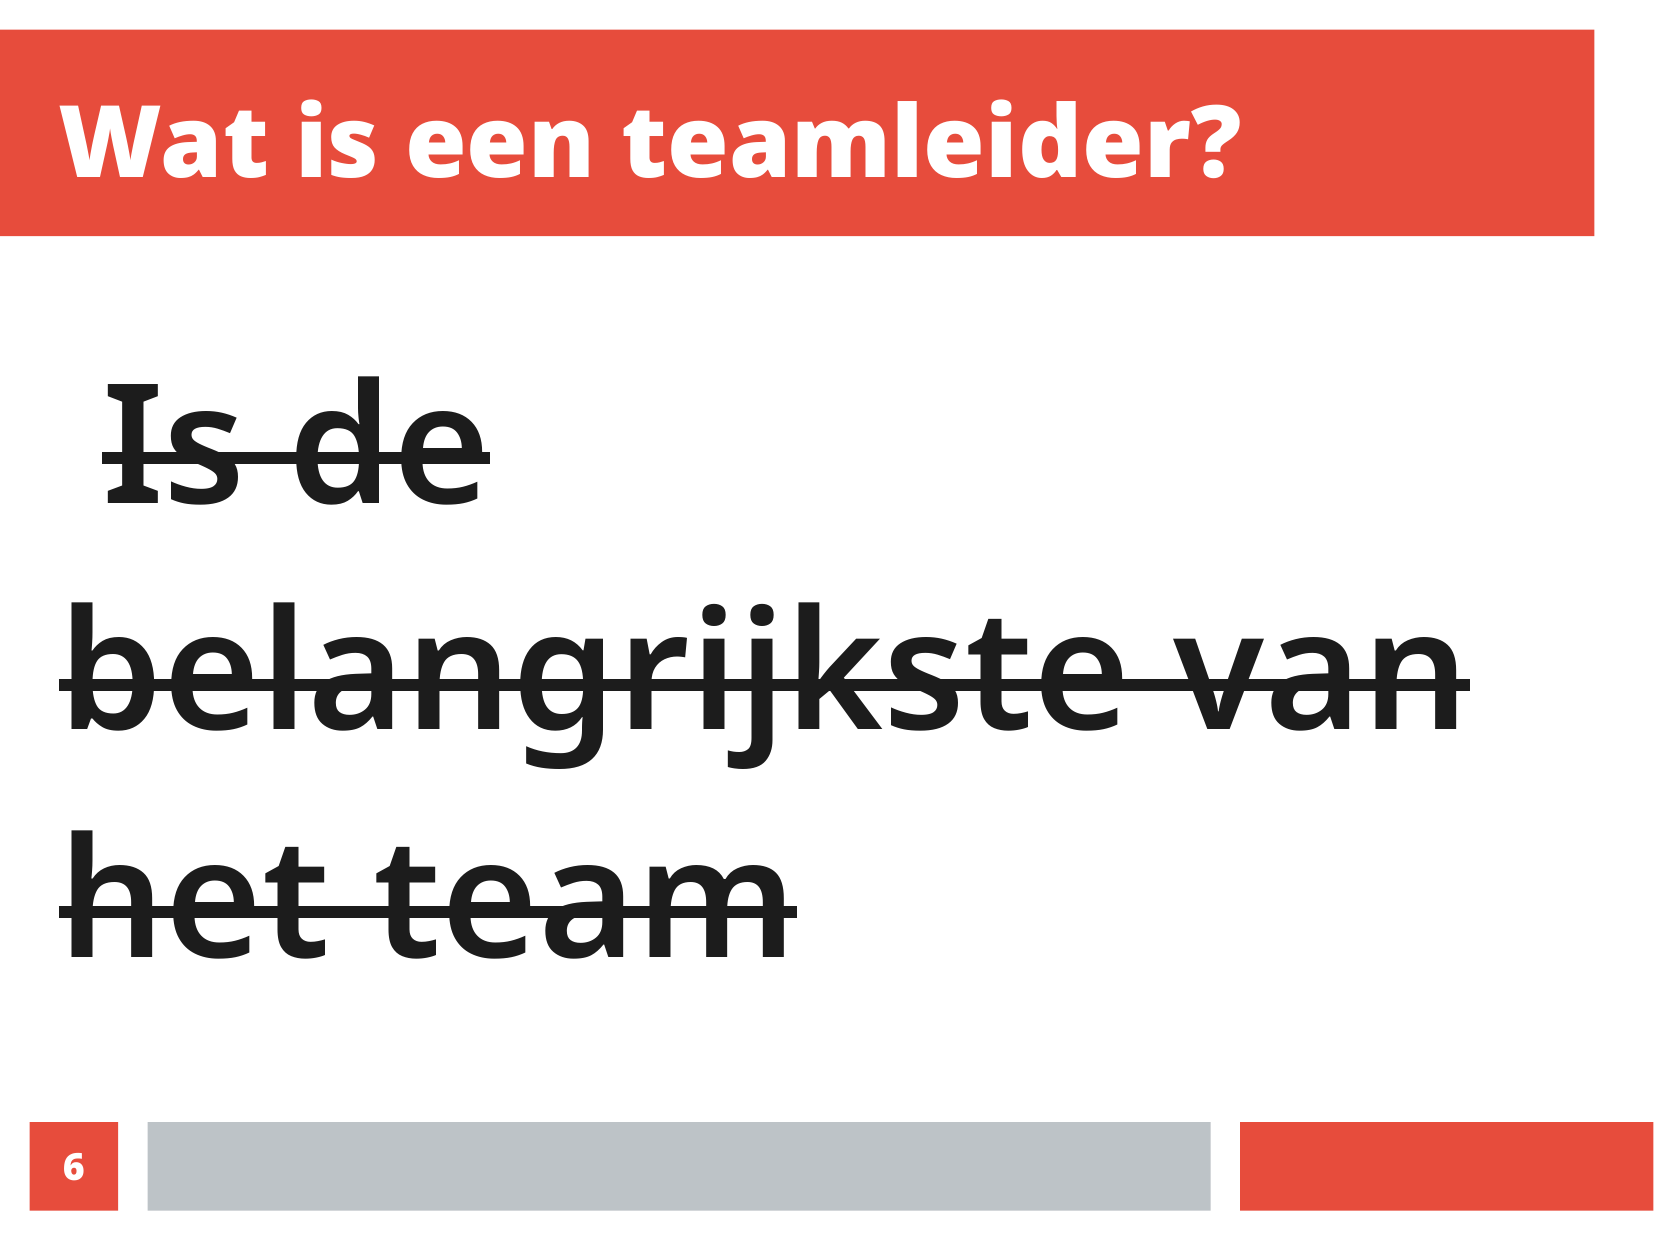

# Wat is een teamleider?
 Is de belangrijkste van het team
6